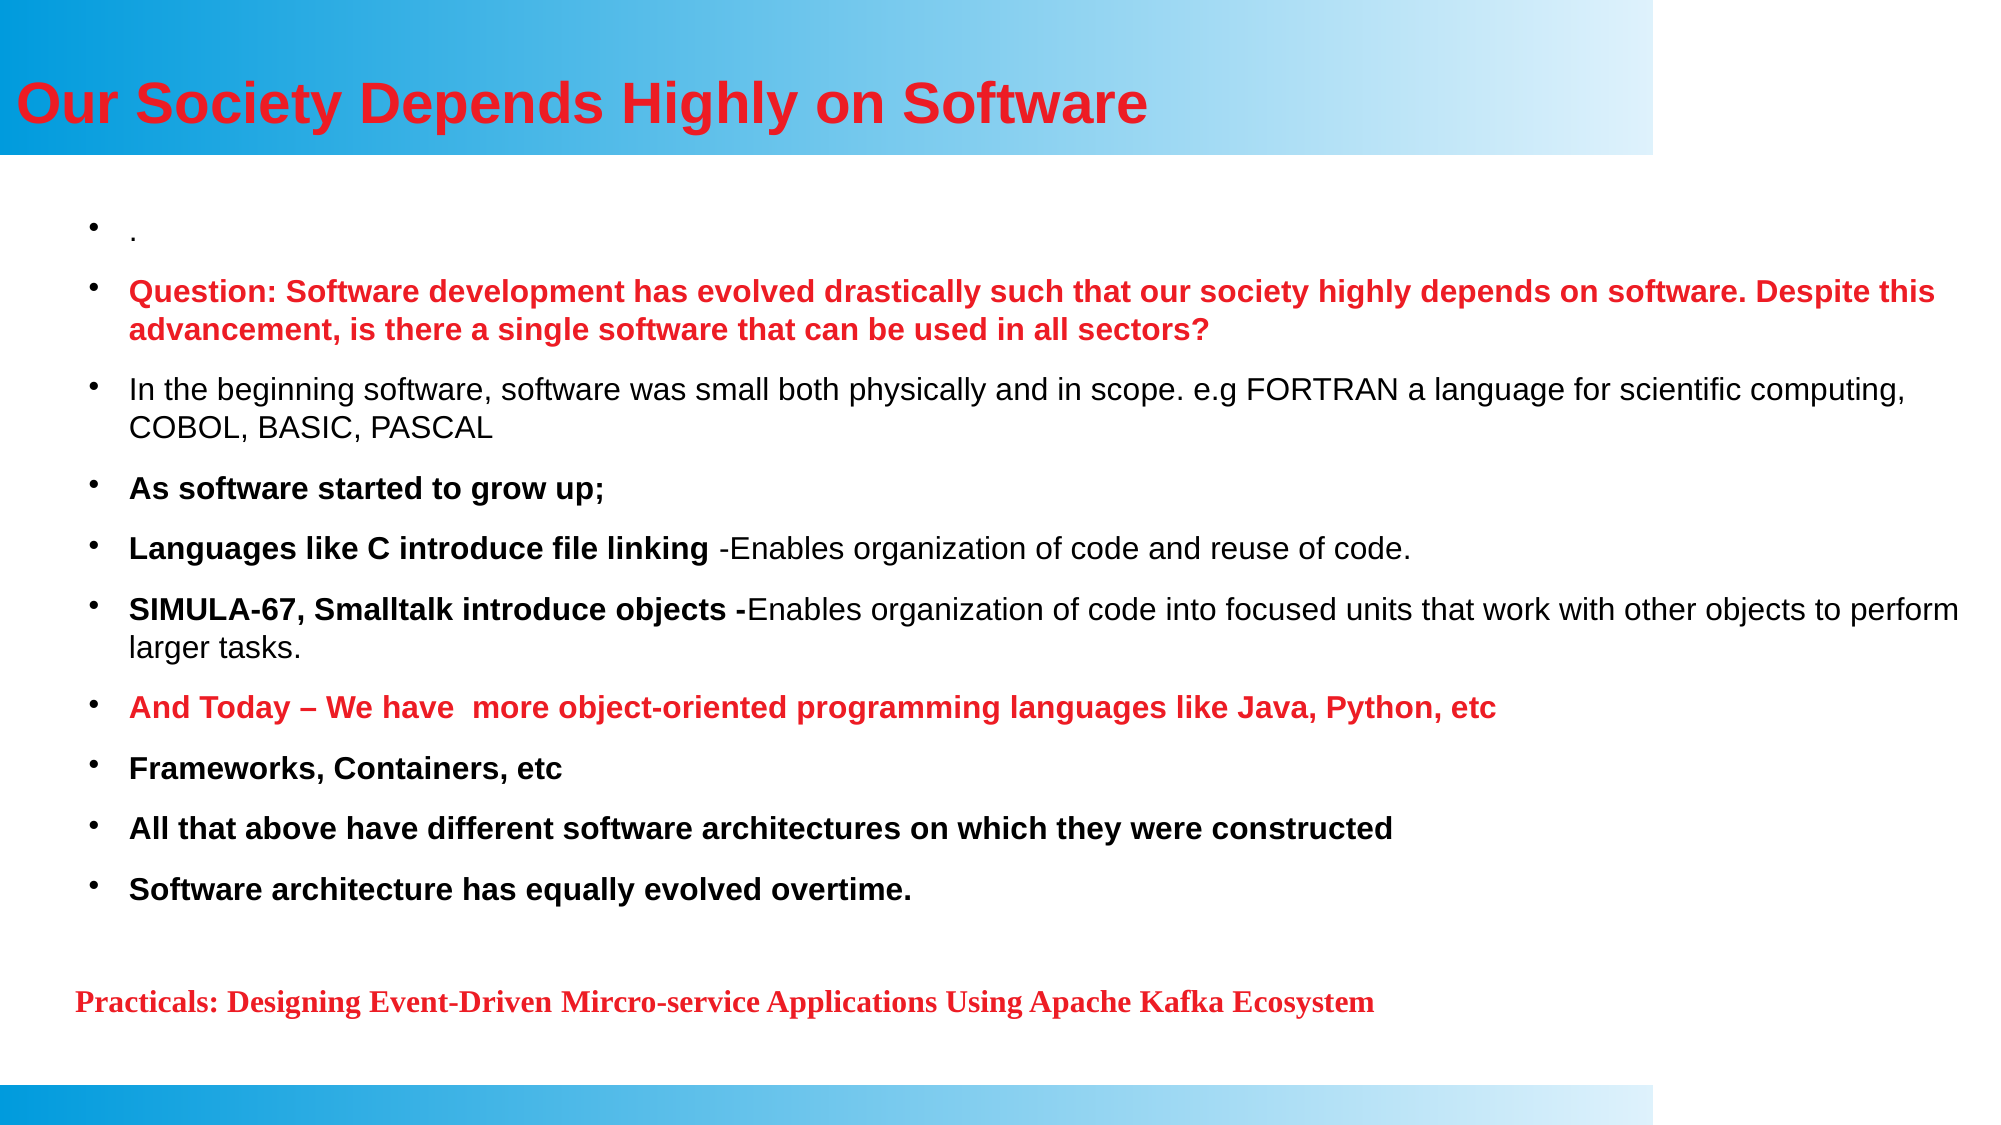

# Our Society Depends Highly on Software
.
Question: Software development has evolved drastically such that our society highly depends on software. Despite this advancement, is there a single software that can be used in all sectors?
In the beginning software, software was small both physically and in scope. e.g FORTRAN a language for scientific computing, COBOL, BASIC, PASCAL
As software started to grow up;
Languages like C introduce file linking -Enables organization of code and reuse of code.
SIMULA-67, Smalltalk introduce objects -Enables organization of code into focused units that work with other objects to perform larger tasks.
And Today – We have more object-oriented programming languages like Java, Python, etc
Frameworks, Containers, etc
All that above have different software architectures on which they were constructed
Software architecture has equally evolved overtime.
Practicals: Designing Event-Driven Mircro-service Applications Using Apache Kafka Ecosystem